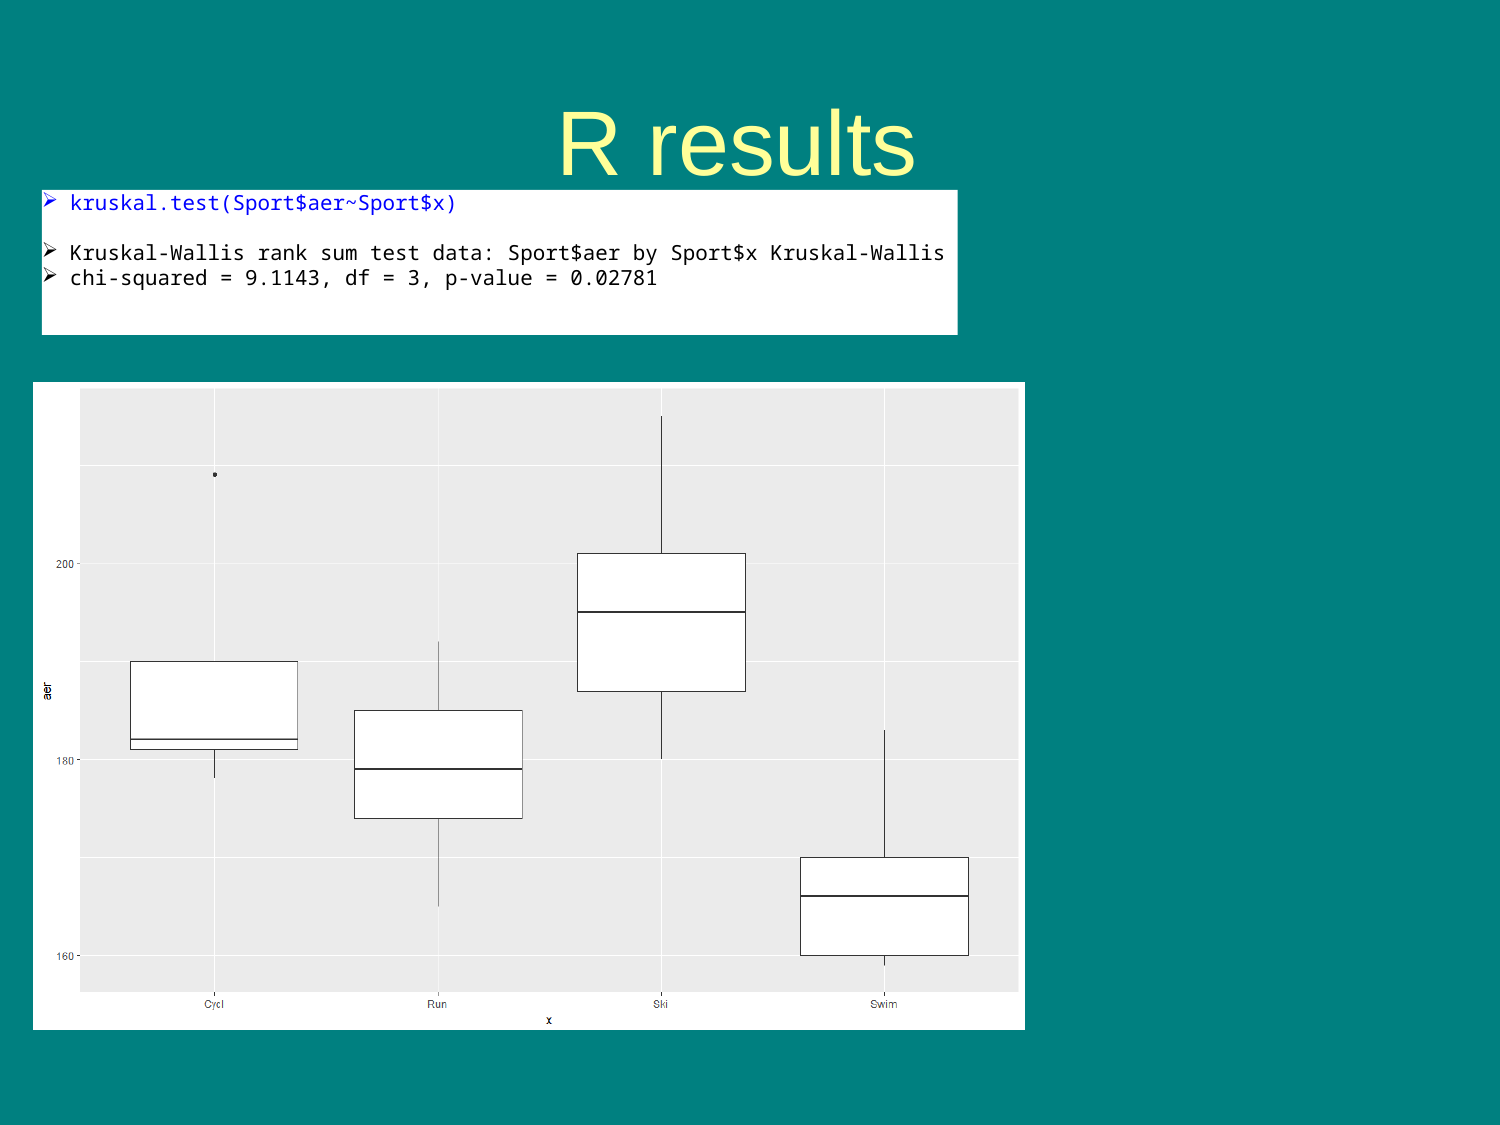

# R results
kruskal.test(Sport$aer~Sport$x)
Kruskal-Wallis rank sum test data: Sport$aer by Sport$x Kruskal-Wallis
chi-squared = 9.1143, df = 3, p-value = 0.02781